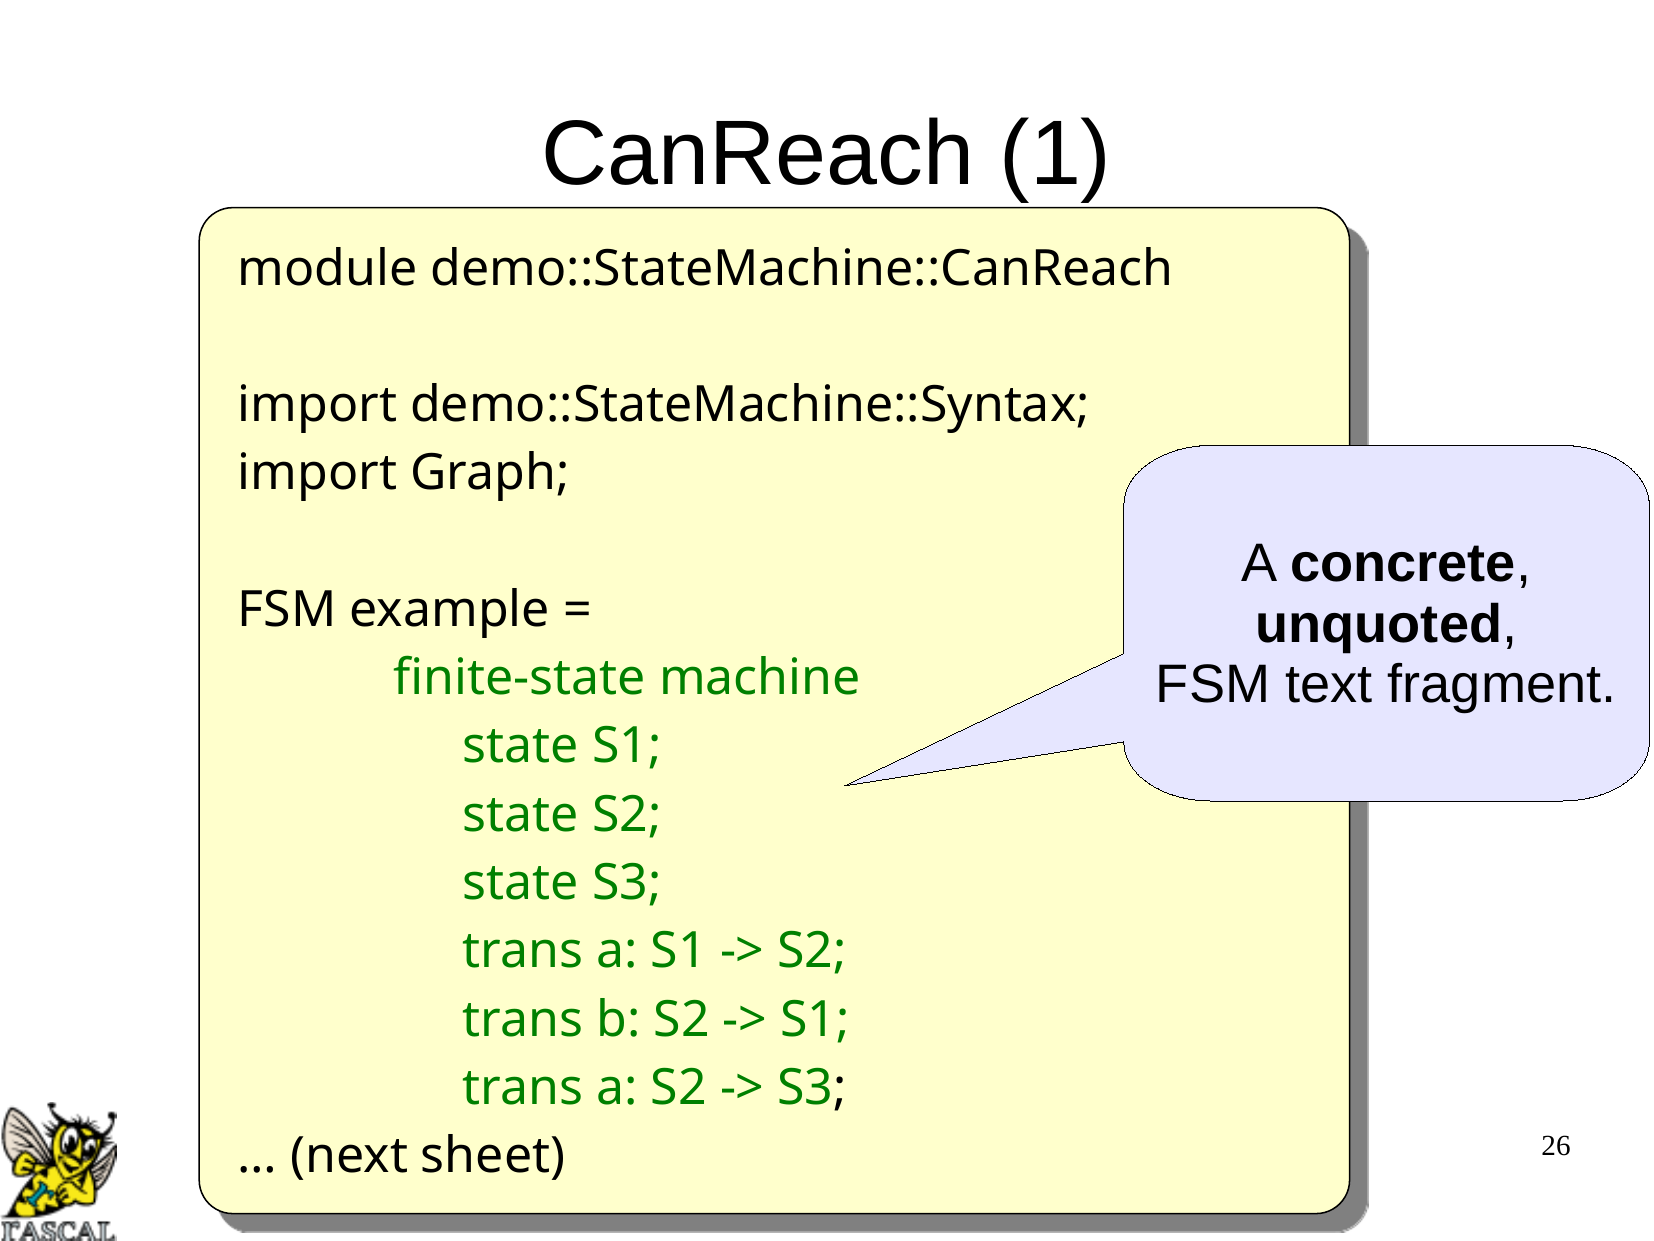

# CanReach (1)
module demo::StateMachine::CanReach
import demo::StateMachine::Syntax;
import Graph;
FSM example =
 finite-state machine
			state S1;
 	state S2;
 	state S3;
 	trans a: S1 -> S2;
 	trans b: S2 -> S1;
 	trans a: S2 -> S3;
… (next sheet)
A concrete,
unquoted,
FSM text fragment.
26